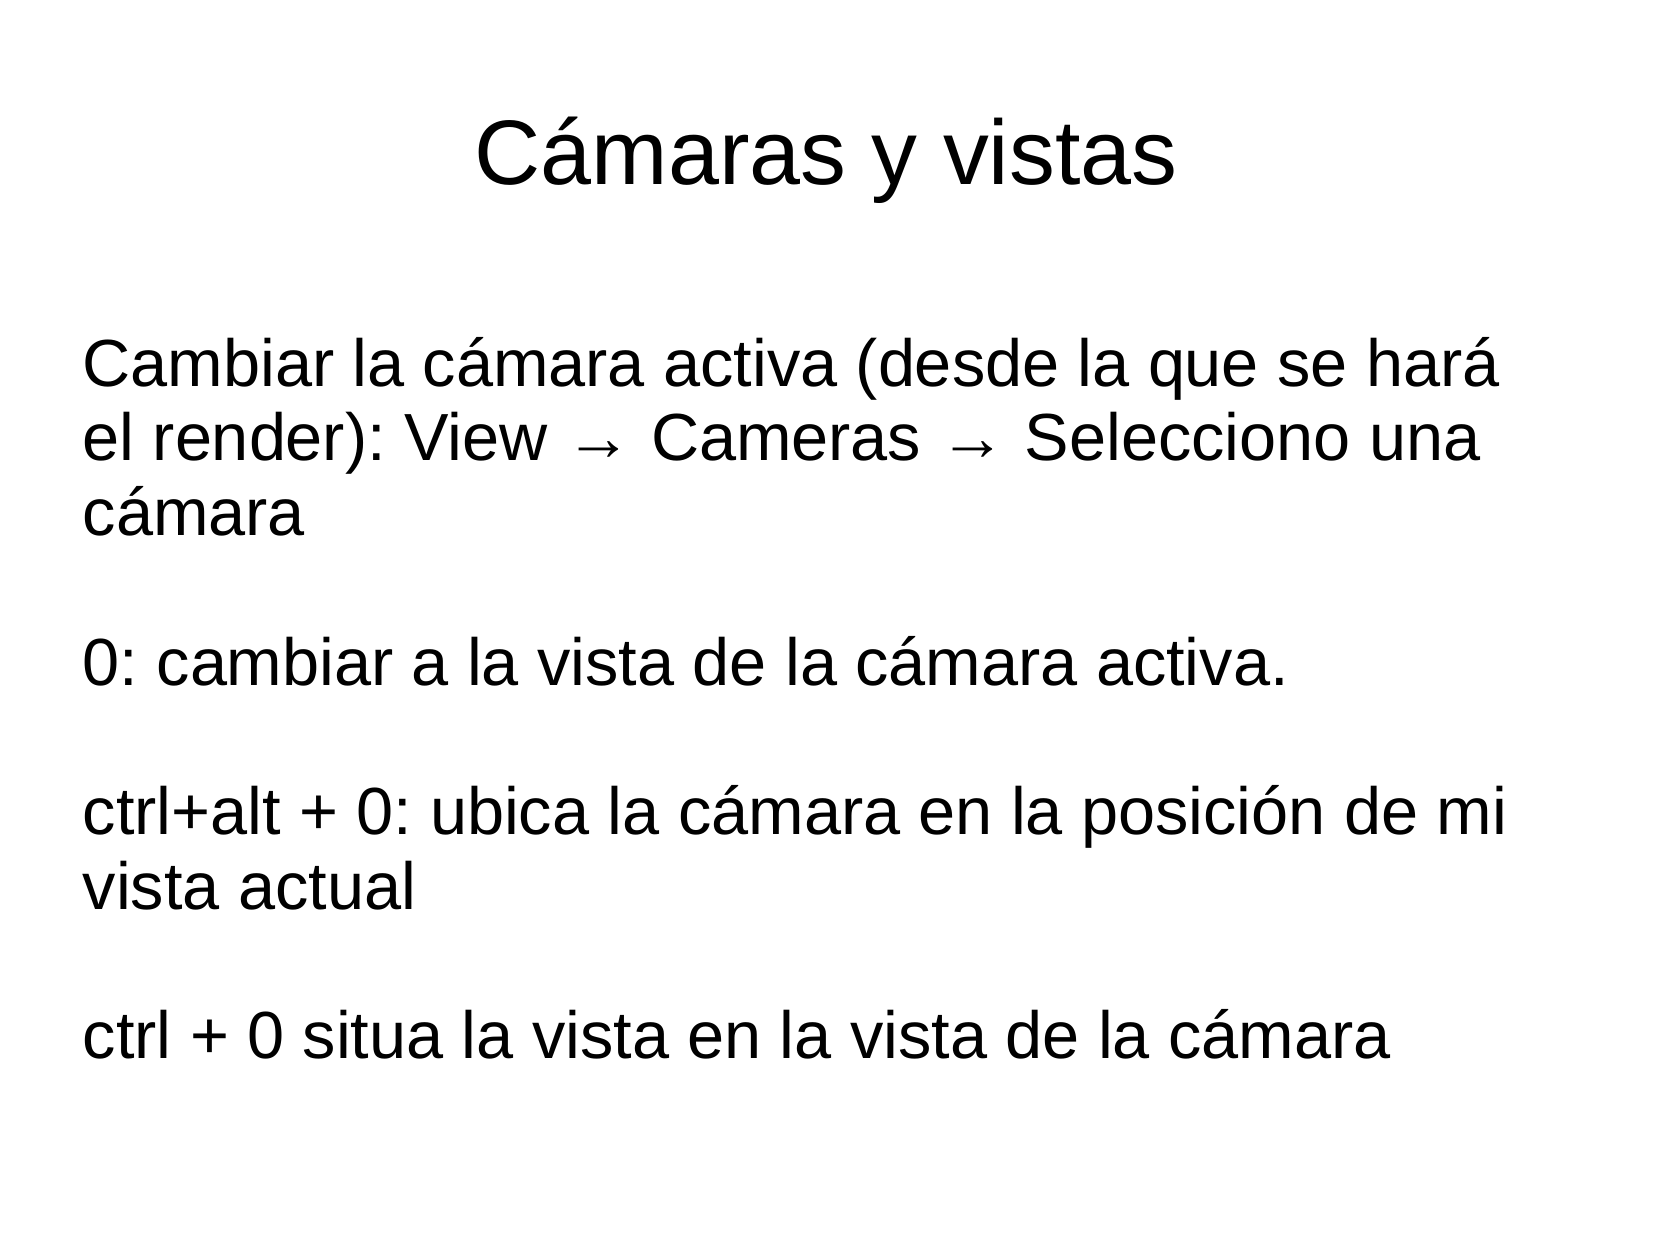

# Cámaras y vistas
Cambiar la cámara activa (desde la que se hará el render): View → Cameras → Selecciono una cámara
0: cambiar a la vista de la cámara activa.
ctrl+alt + 0: ubica la cámara en la posición de mi vista actual
ctrl + 0 situa la vista en la vista de la cámara